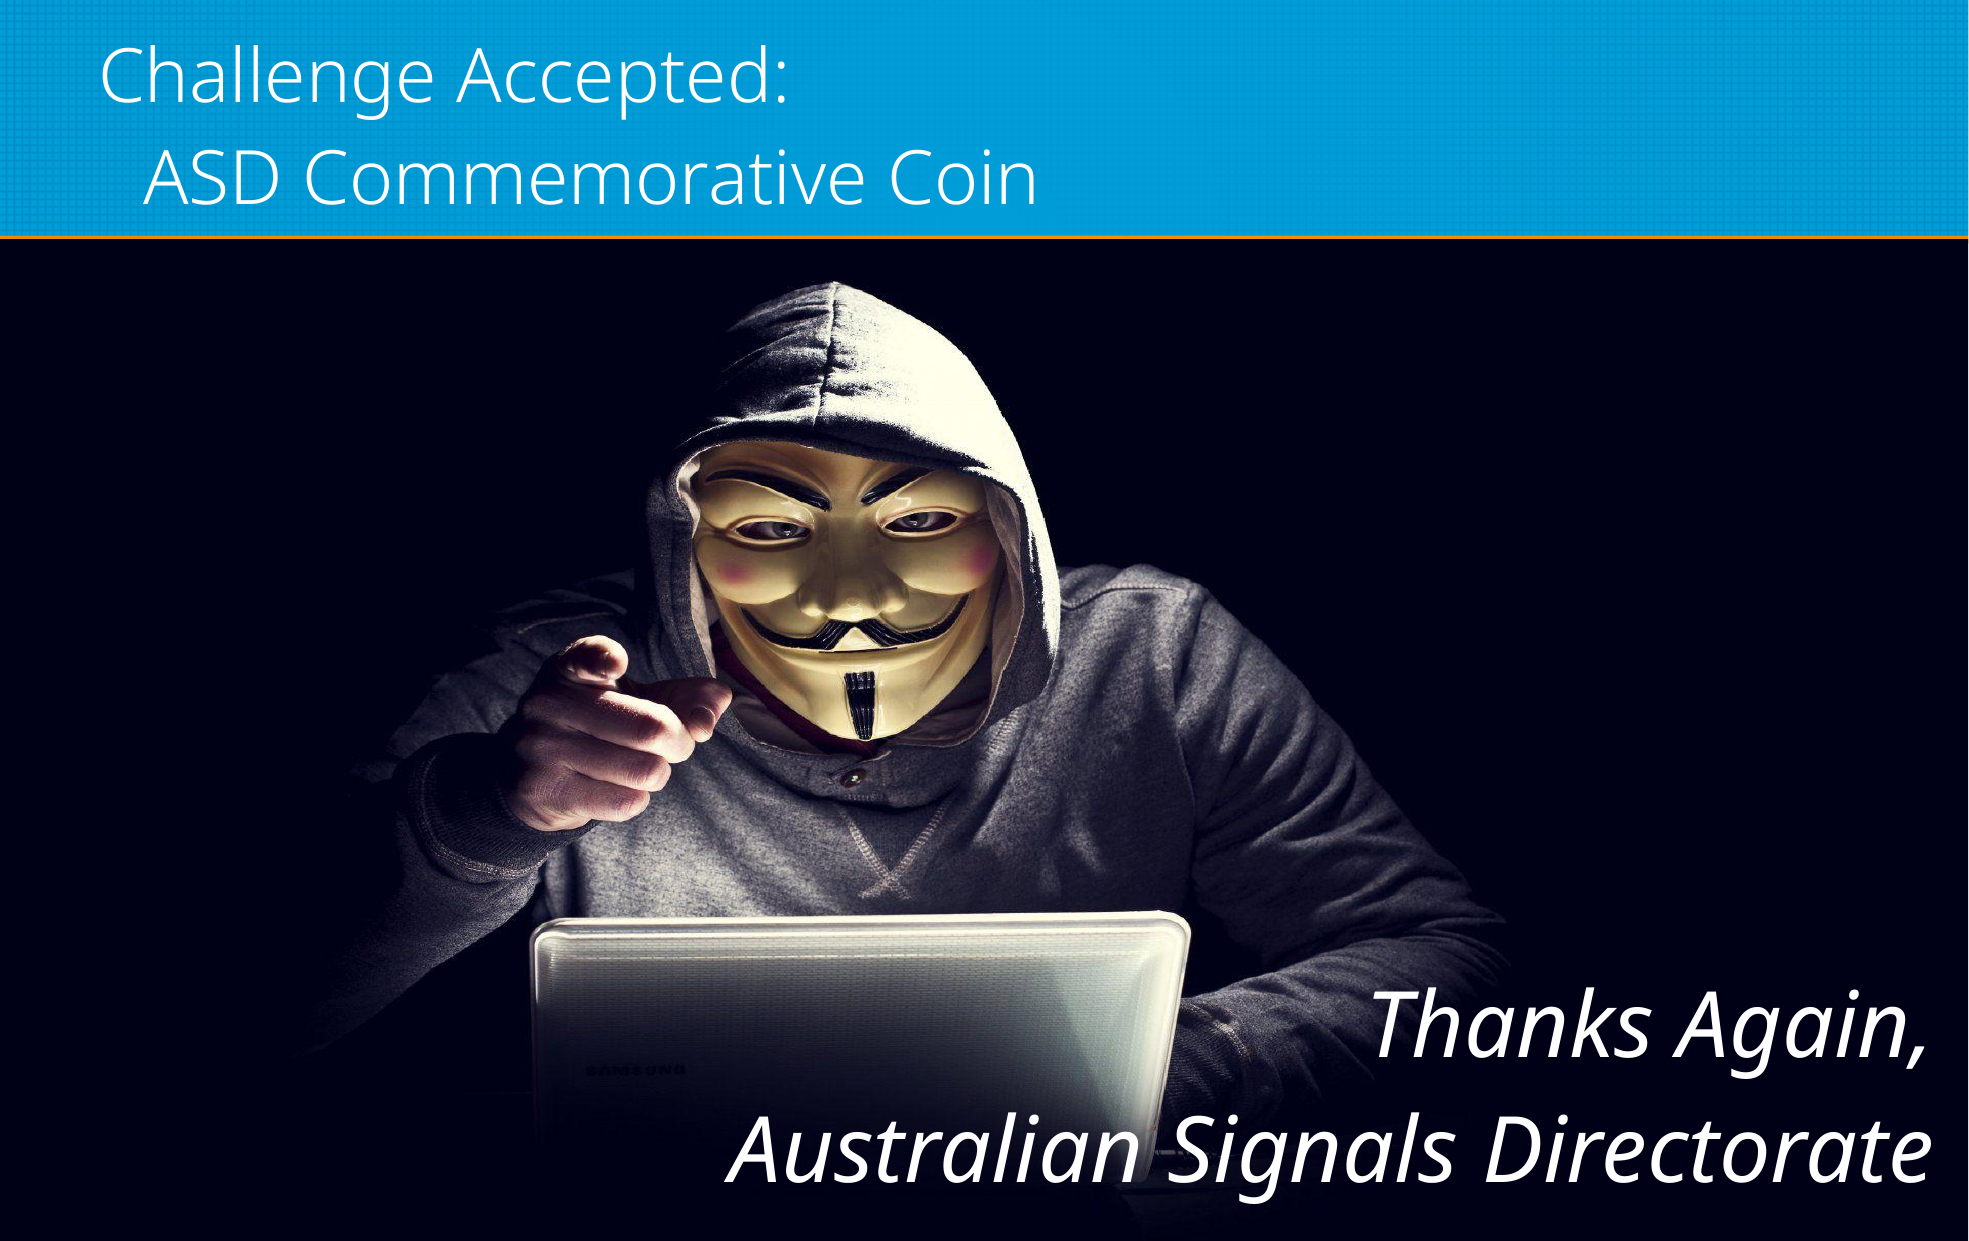

# Challenge Accepted: ASD Commemorative Coin
Thanks Again,
Australian Signals Directorate